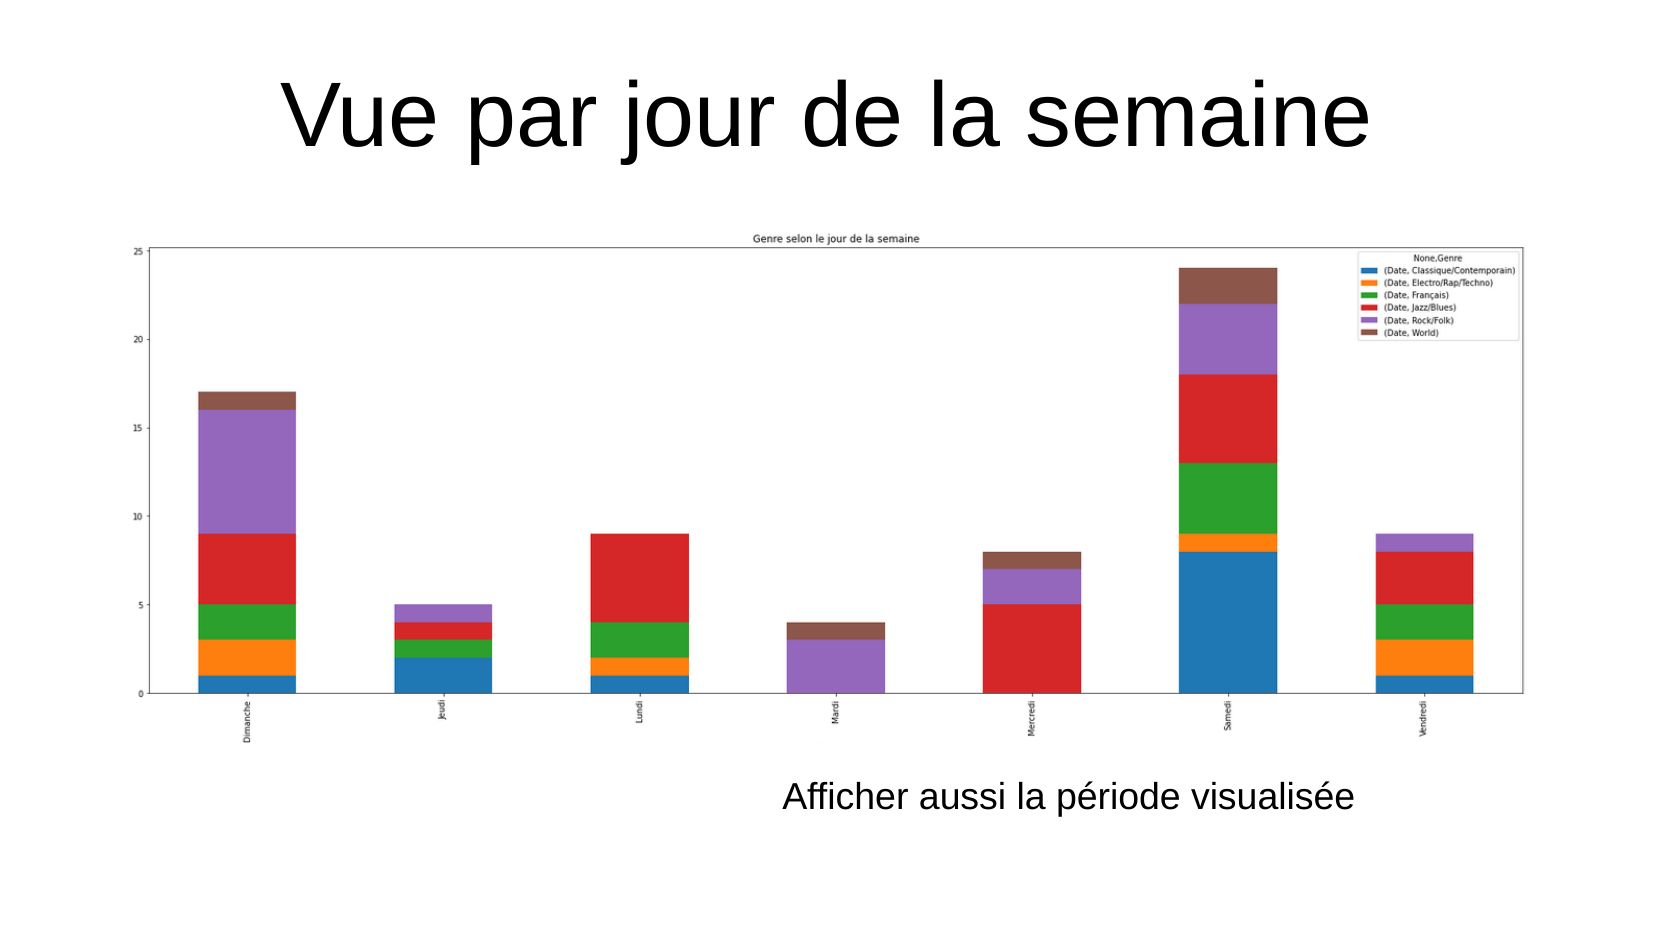

# Vue par jour de la semaine
Afficher aussi la période visualisée